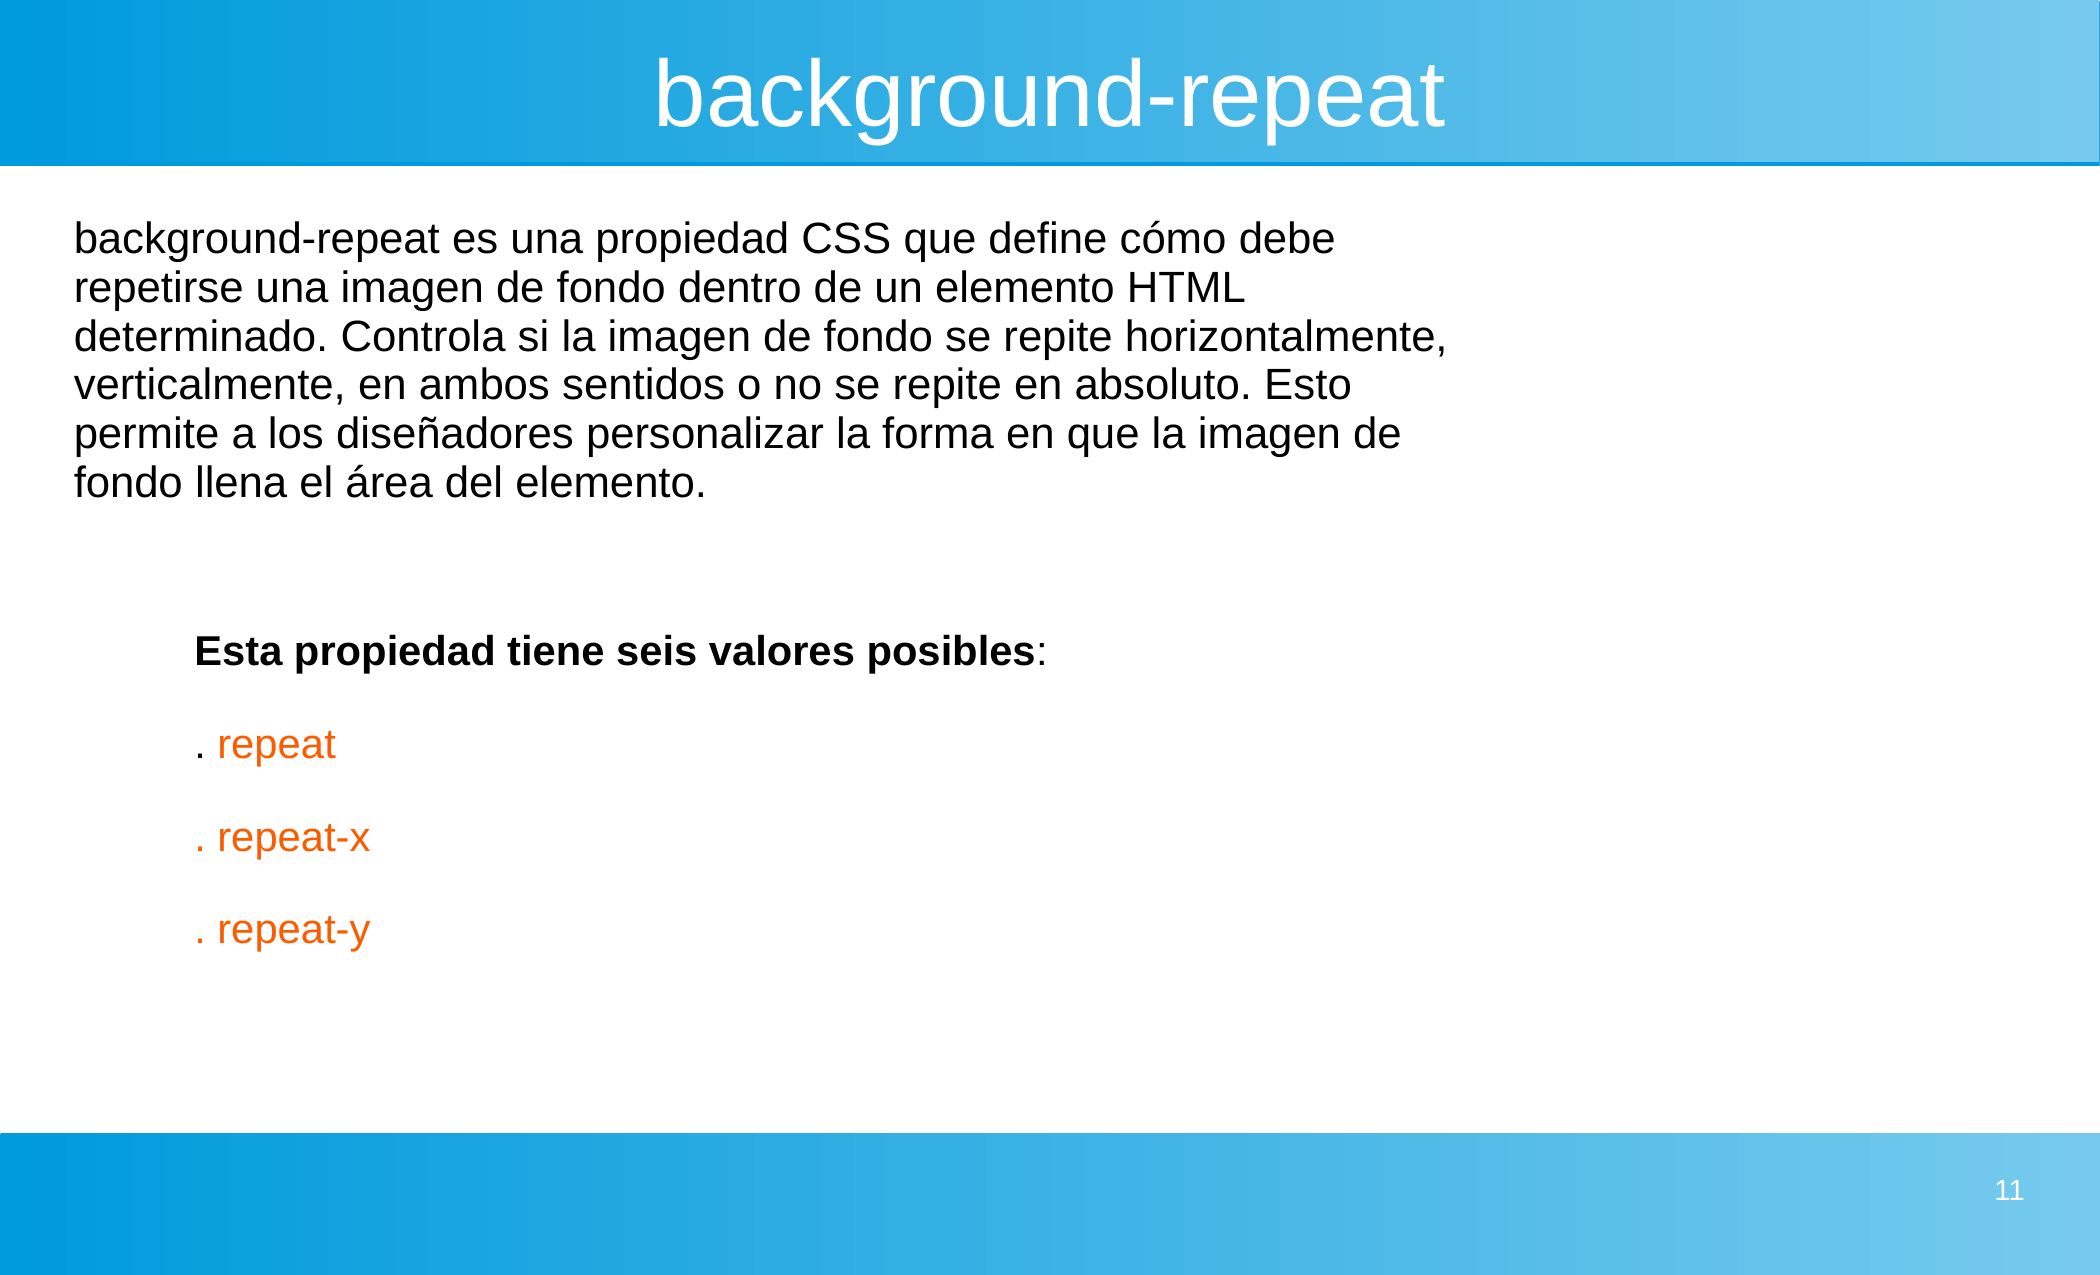

# background-repeat
background-repeat es una propiedad CSS que define cómo debe repetirse una imagen de fondo dentro de un elemento HTML determinado. Controla si la imagen de fondo se repite horizontalmente, verticalmente, en ambos sentidos o no se repite en absoluto. Esto permite a los diseñadores personalizar la forma en que la imagen de fondo llena el área del elemento.
Esta propiedad tiene seis valores posibles:
. repeat
. repeat-x
. repeat-y
11